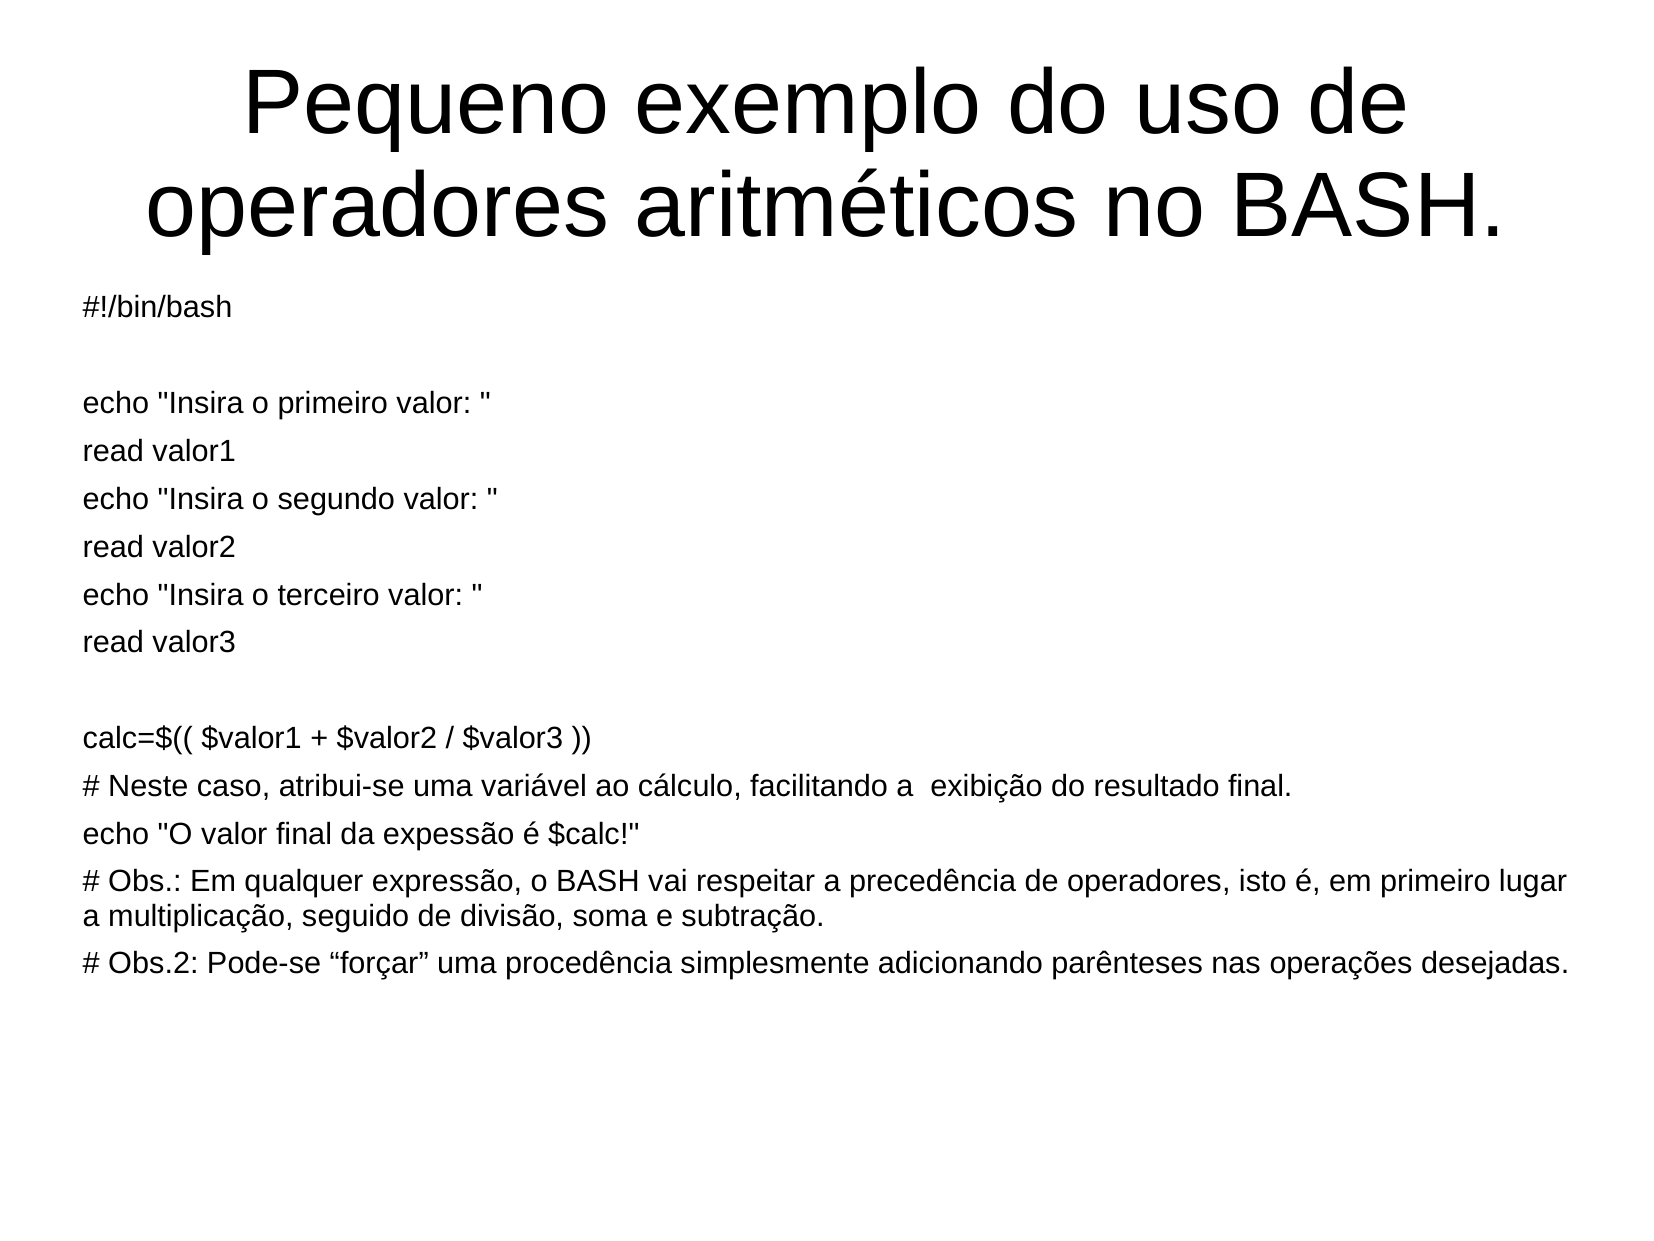

# Pequeno exemplo do uso de operadores aritméticos no BASH.
#!/bin/bash
echo "Insira o primeiro valor: "
read valor1
echo "Insira o segundo valor: "
read valor2
echo "Insira o terceiro valor: "
read valor3
calc=$(( $valor1 + $valor2 / $valor3 ))
# Neste caso, atribui-se uma variável ao cálculo, facilitando a exibição do resultado final.
echo "O valor final da expessão é $calc!"
# Obs.: Em qualquer expressão, o BASH vai respeitar a precedência de operadores, isto é, em primeiro lugar a multiplicação, seguido de divisão, soma e subtração.
# Obs.2: Pode-se “forçar” uma procedência simplesmente adicionando parênteses nas operações desejadas.